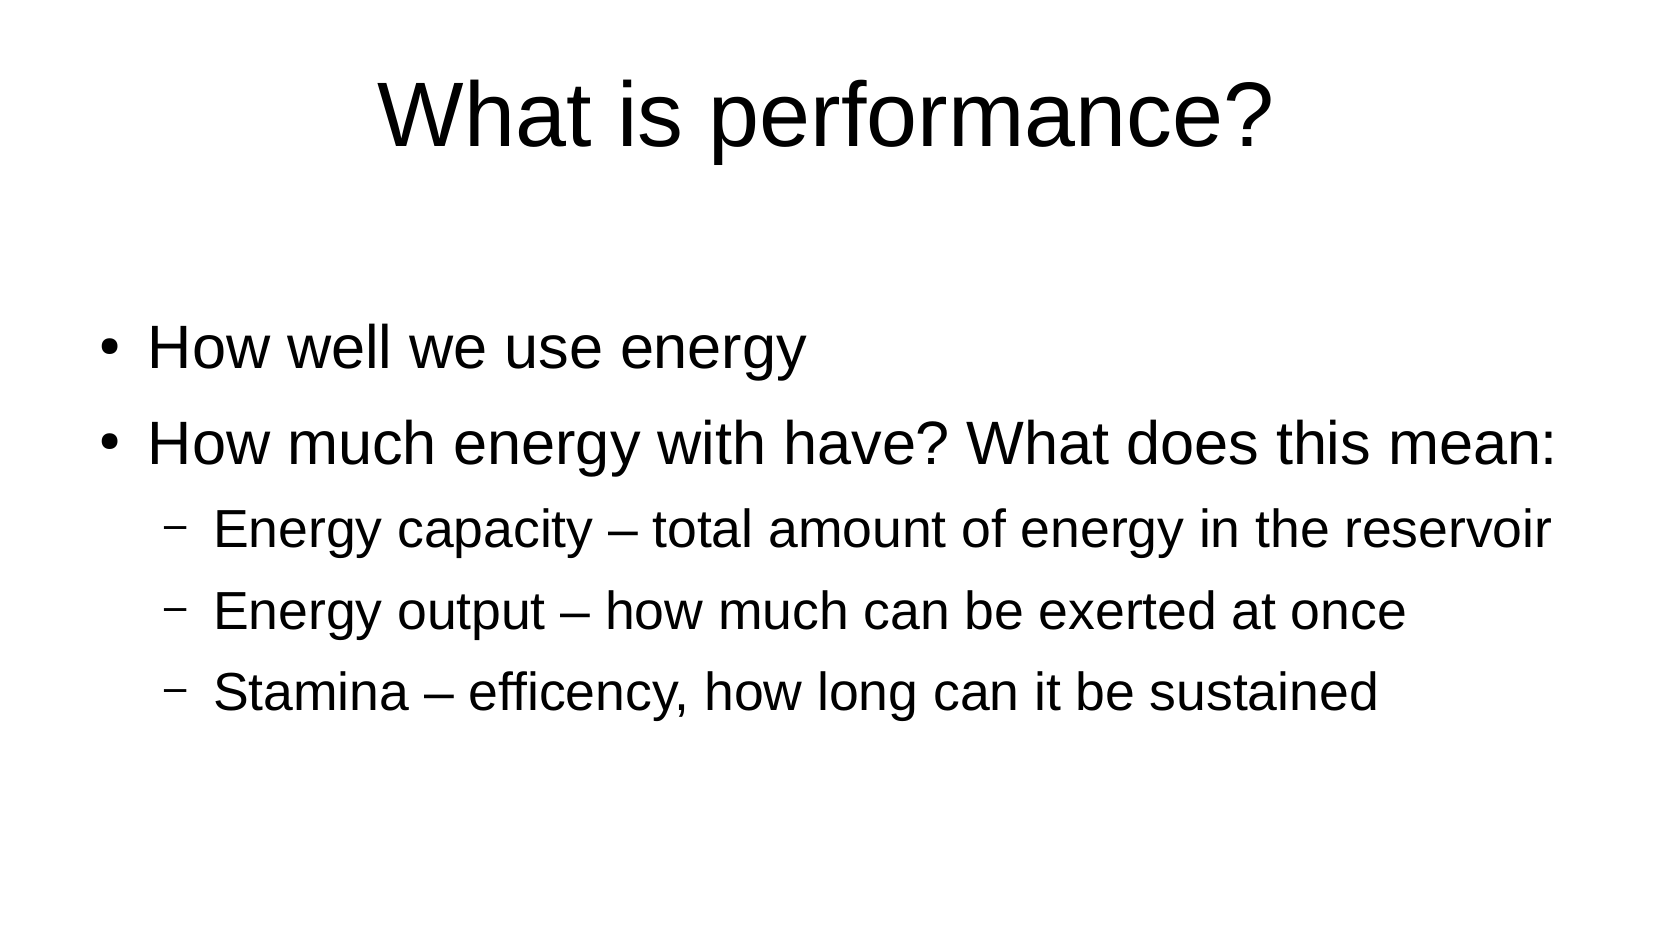

# What is performance?
How well we use energy
How much energy with have? What does this mean:
Energy capacity – total amount of energy in the reservoir
Energy output – how much can be exerted at once
Stamina – efficency, how long can it be sustained